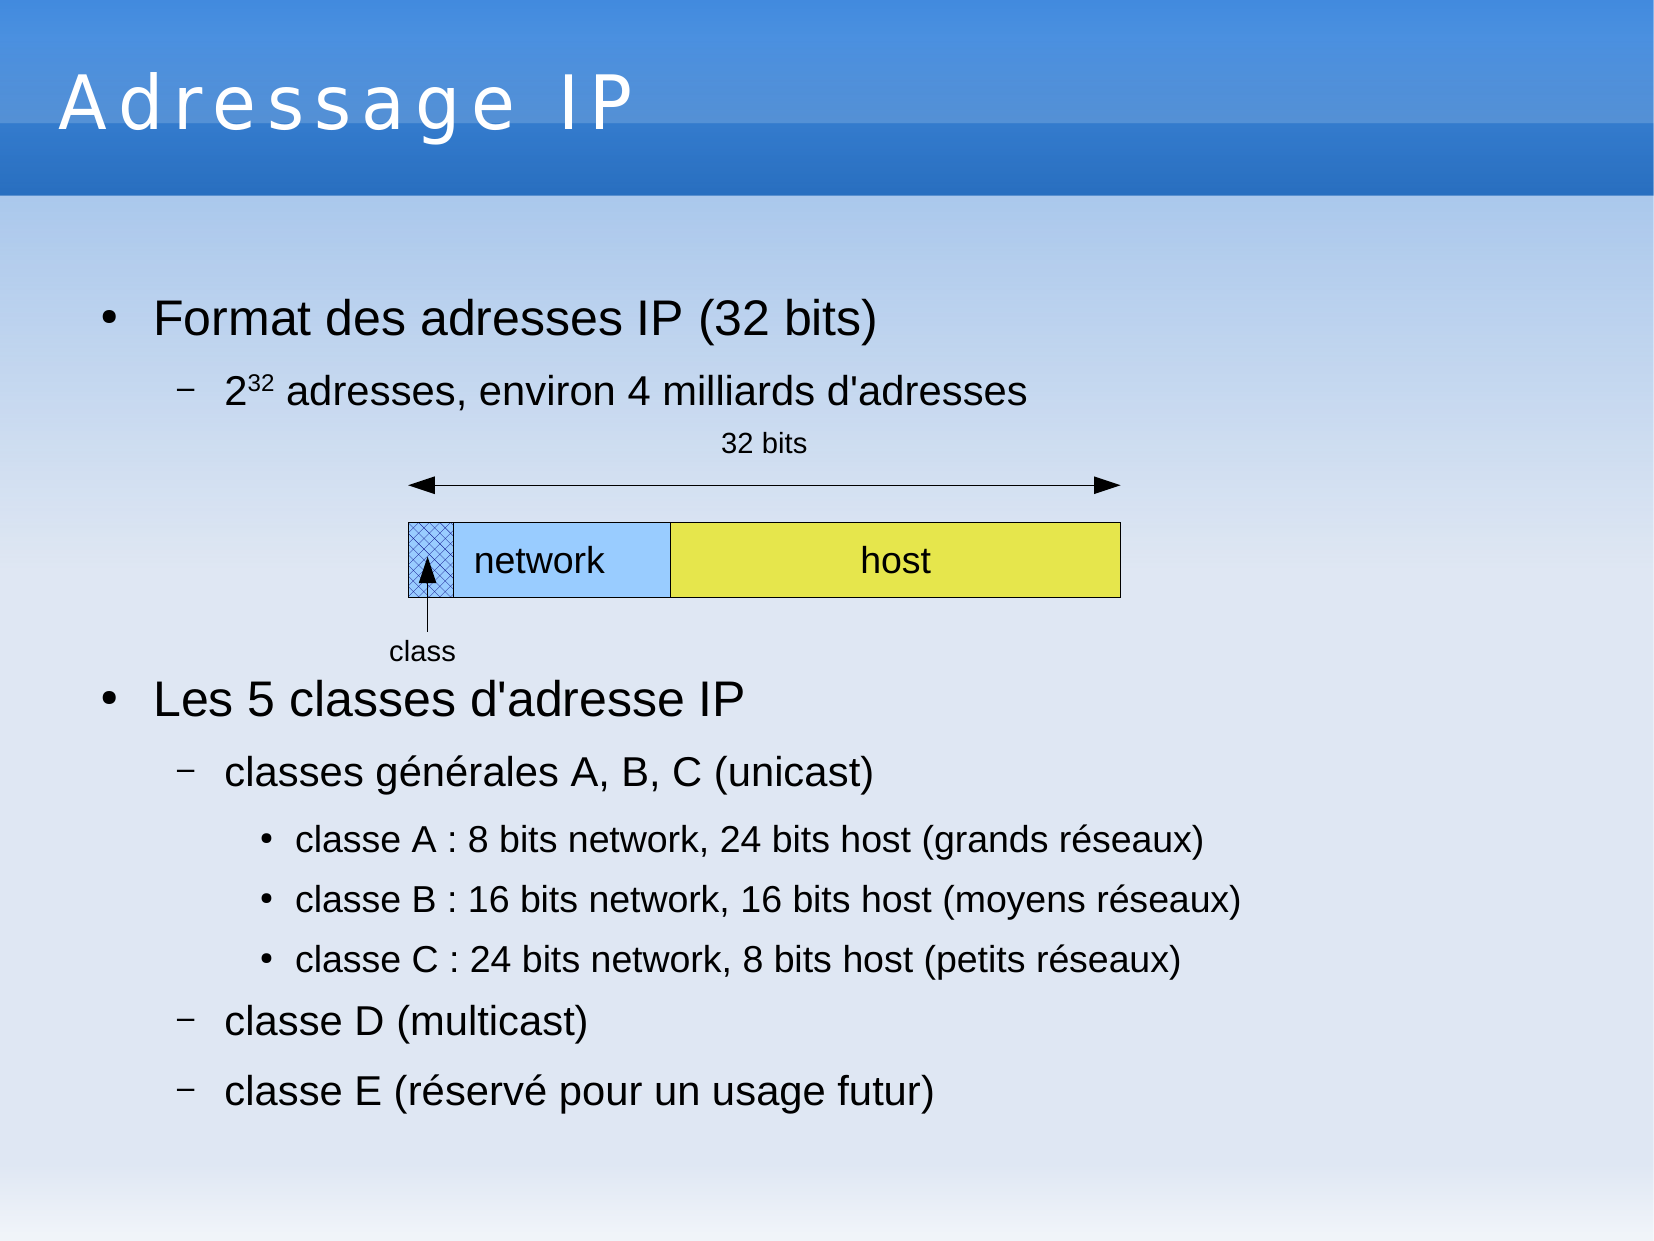

# Adressage IP
Format des adresses IP (32 bits)
232 adresses, environ 4 milliards d'adresses
Les 5 classes d'adresse IP
classes générales A, B, C (unicast)
classe A : 8 bits network, 24 bits host (grands réseaux)
classe B : 16 bits network, 16 bits host (moyens réseaux)
classe C : 24 bits network, 8 bits host (petits réseaux)
classe D (multicast)
classe E (réservé pour un usage futur)
32 bits
network
host
class